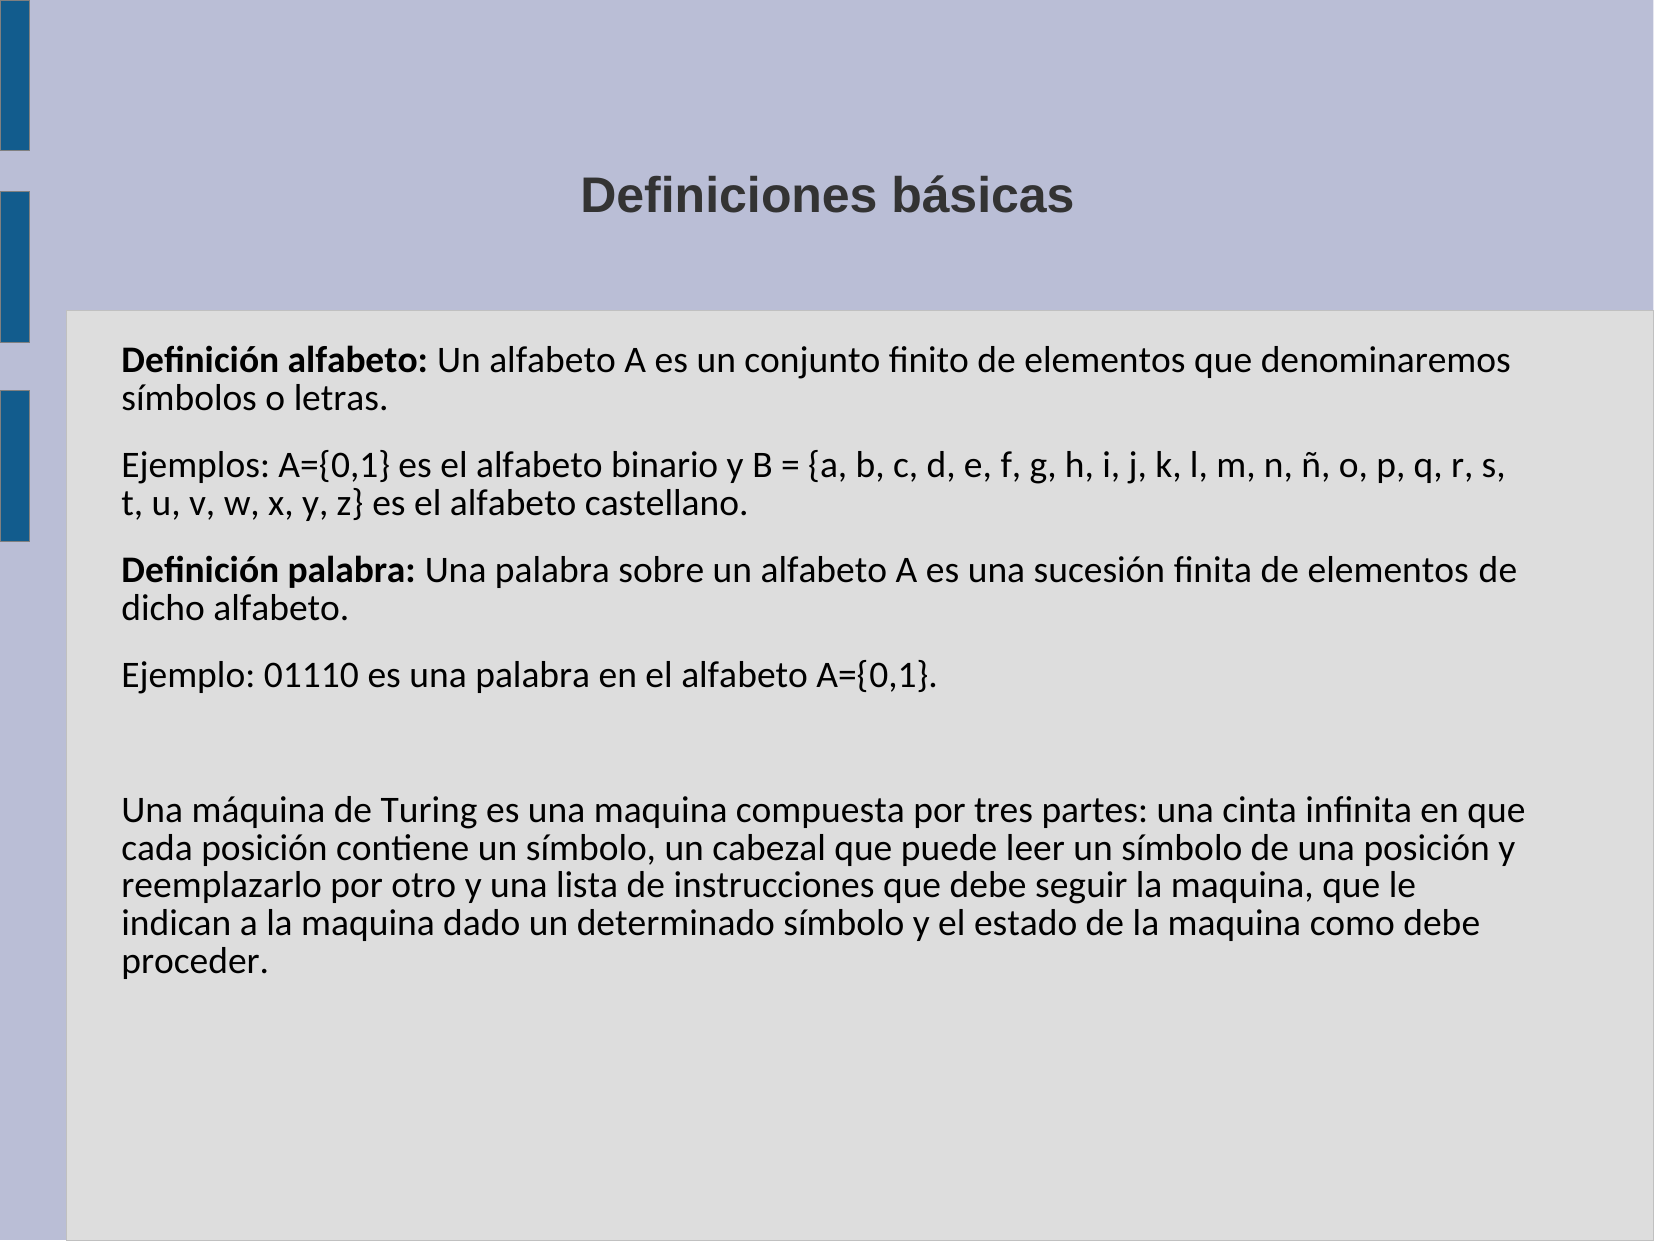

# Definiciones básicas
Definición alfabeto: Un alfabeto A es un conjunto finito de elementos que denominaremos símbolos o letras.
Ejemplos: A={0,1} es el alfabeto binario y B = {a, b, c, d, e, f, g, h, i, j, k, l, m, n, ñ, o, p, q, r, s, t, u, v, w, x, y, z} es el alfabeto castellano.
Definición palabra: Una palabra sobre un alfabeto A es una sucesión finita de elementos de dicho alfabeto.
Ejemplo: 01110 es una palabra en el alfabeto A={0,1}.
Una máquina de Turing es una maquina compuesta por tres partes: una cinta infinita en que cada posición contiene un símbolo, un cabezal que puede leer un símbolo de una posición y reemplazarlo por otro y una lista de instrucciones que debe seguir la maquina, que le indican a la maquina dado un determinado símbolo y el estado de la maquina como debe proceder.